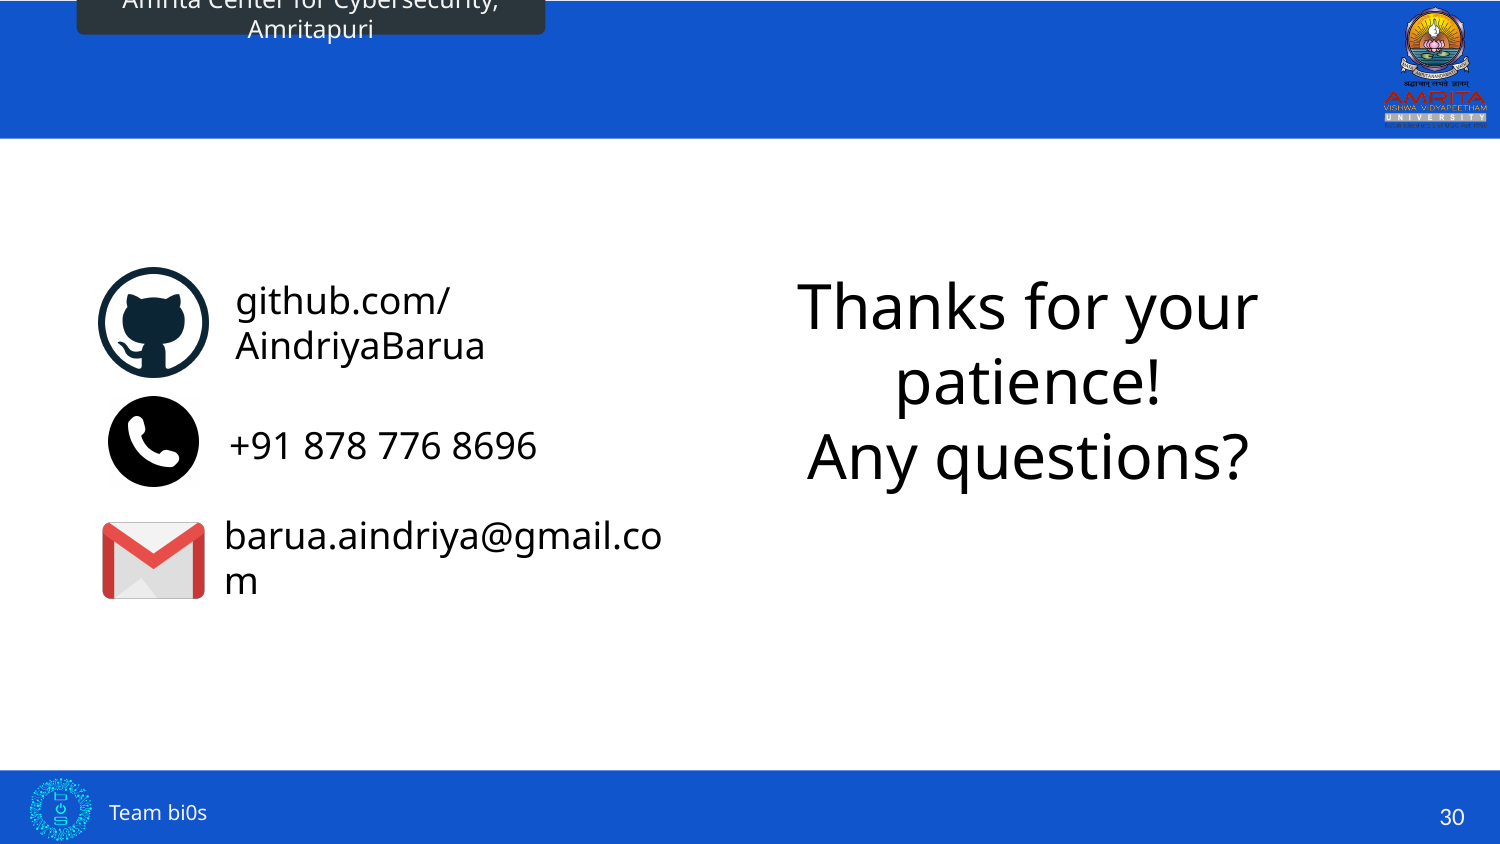

github.com/AindriyaBarua
# Thanks for your patience! Any questions?
+91 878 776 8696
barua.aindriya@gmail.com